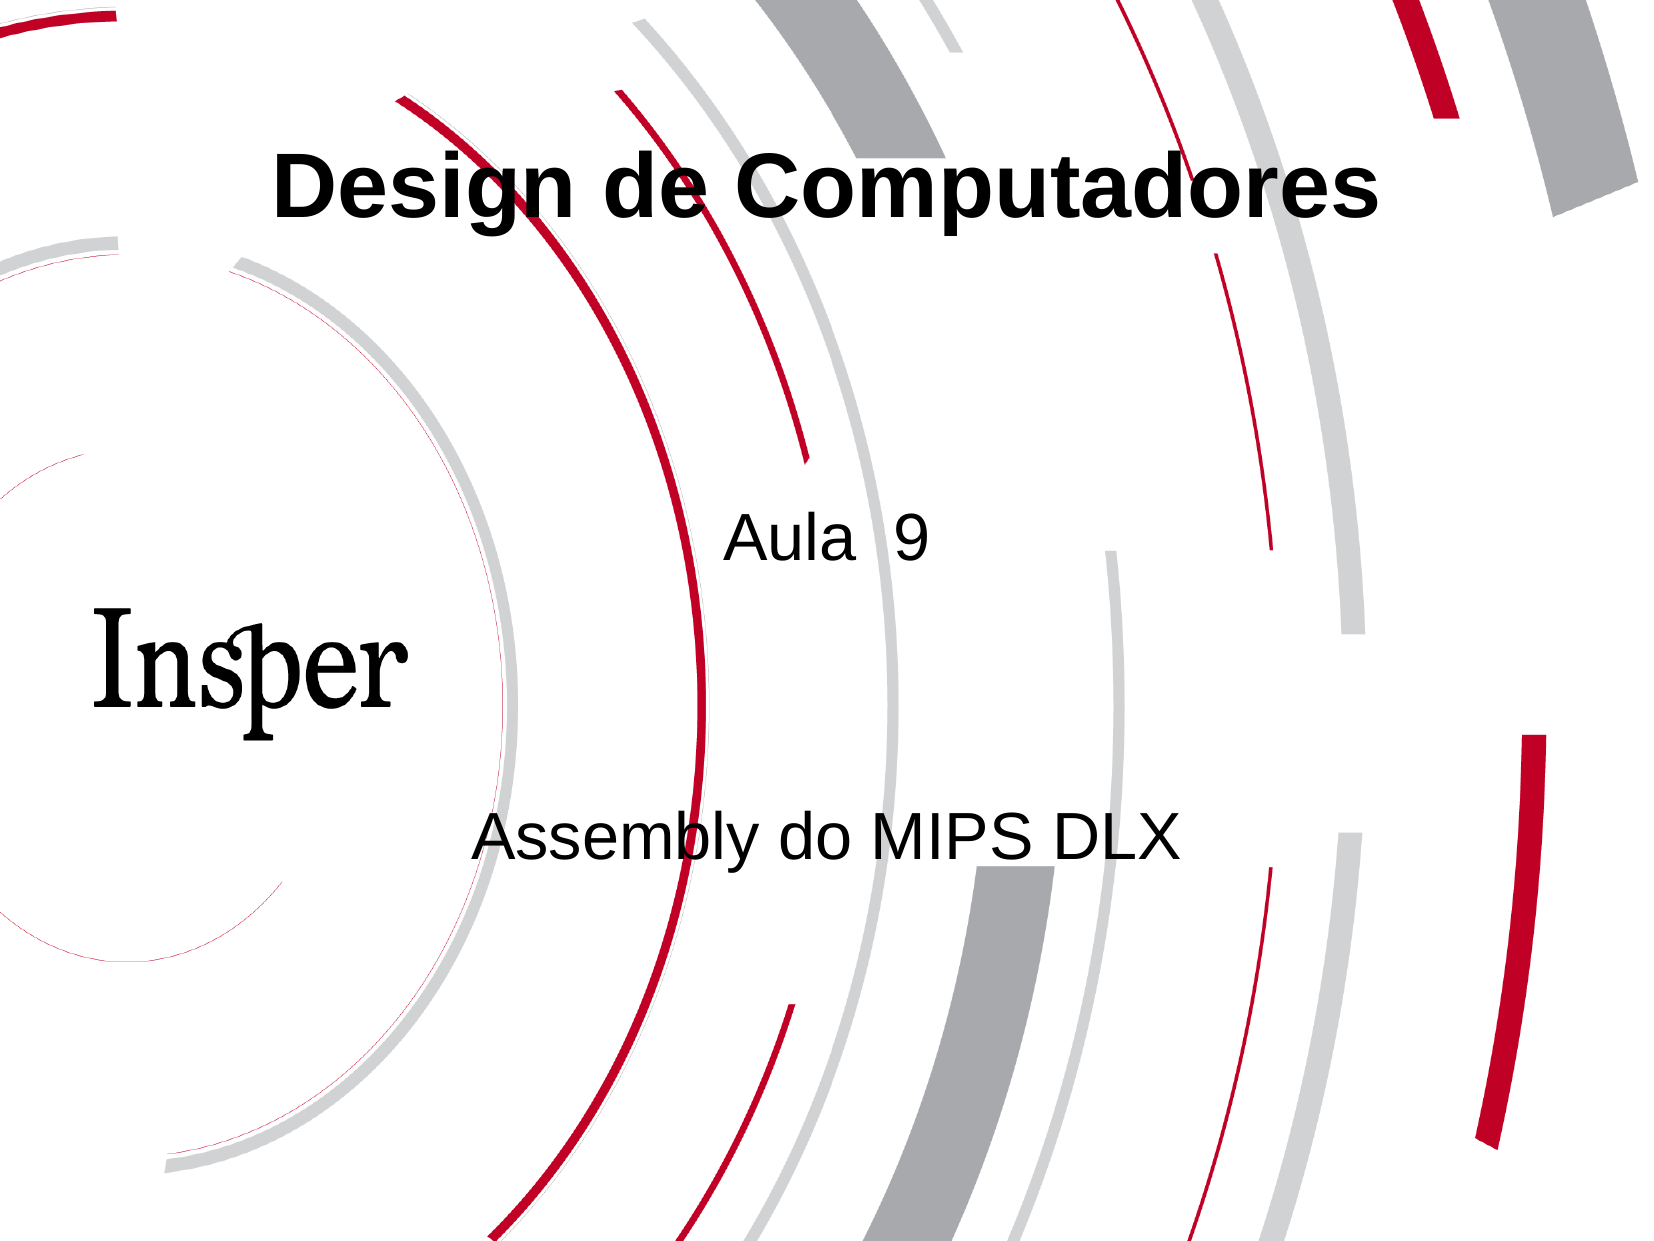

# Design de Computadores
Aula 9
Assembly do MIPS DLX